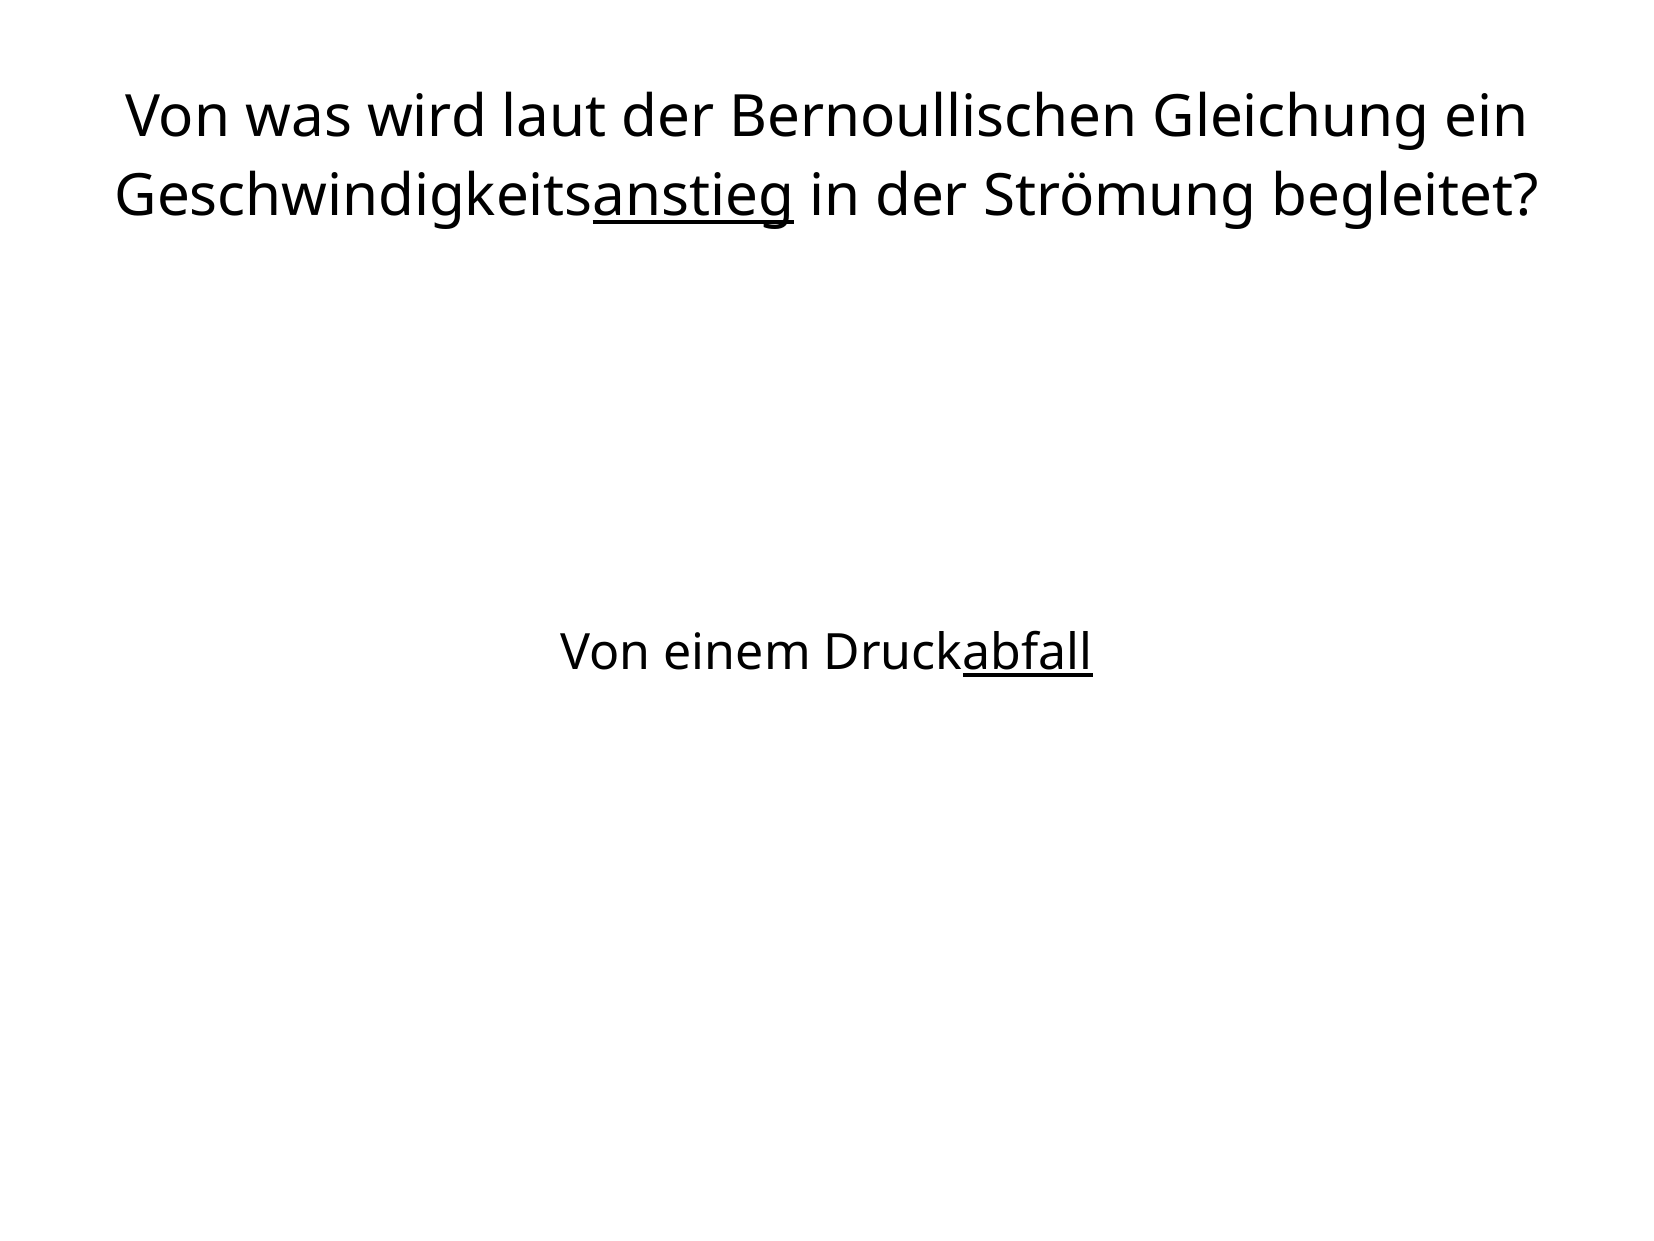

# Von was wird laut der Bernoullischen Gleichung ein Geschwindigkeitsanstieg in der Strömung begleitet?
Von einem Druckabfall